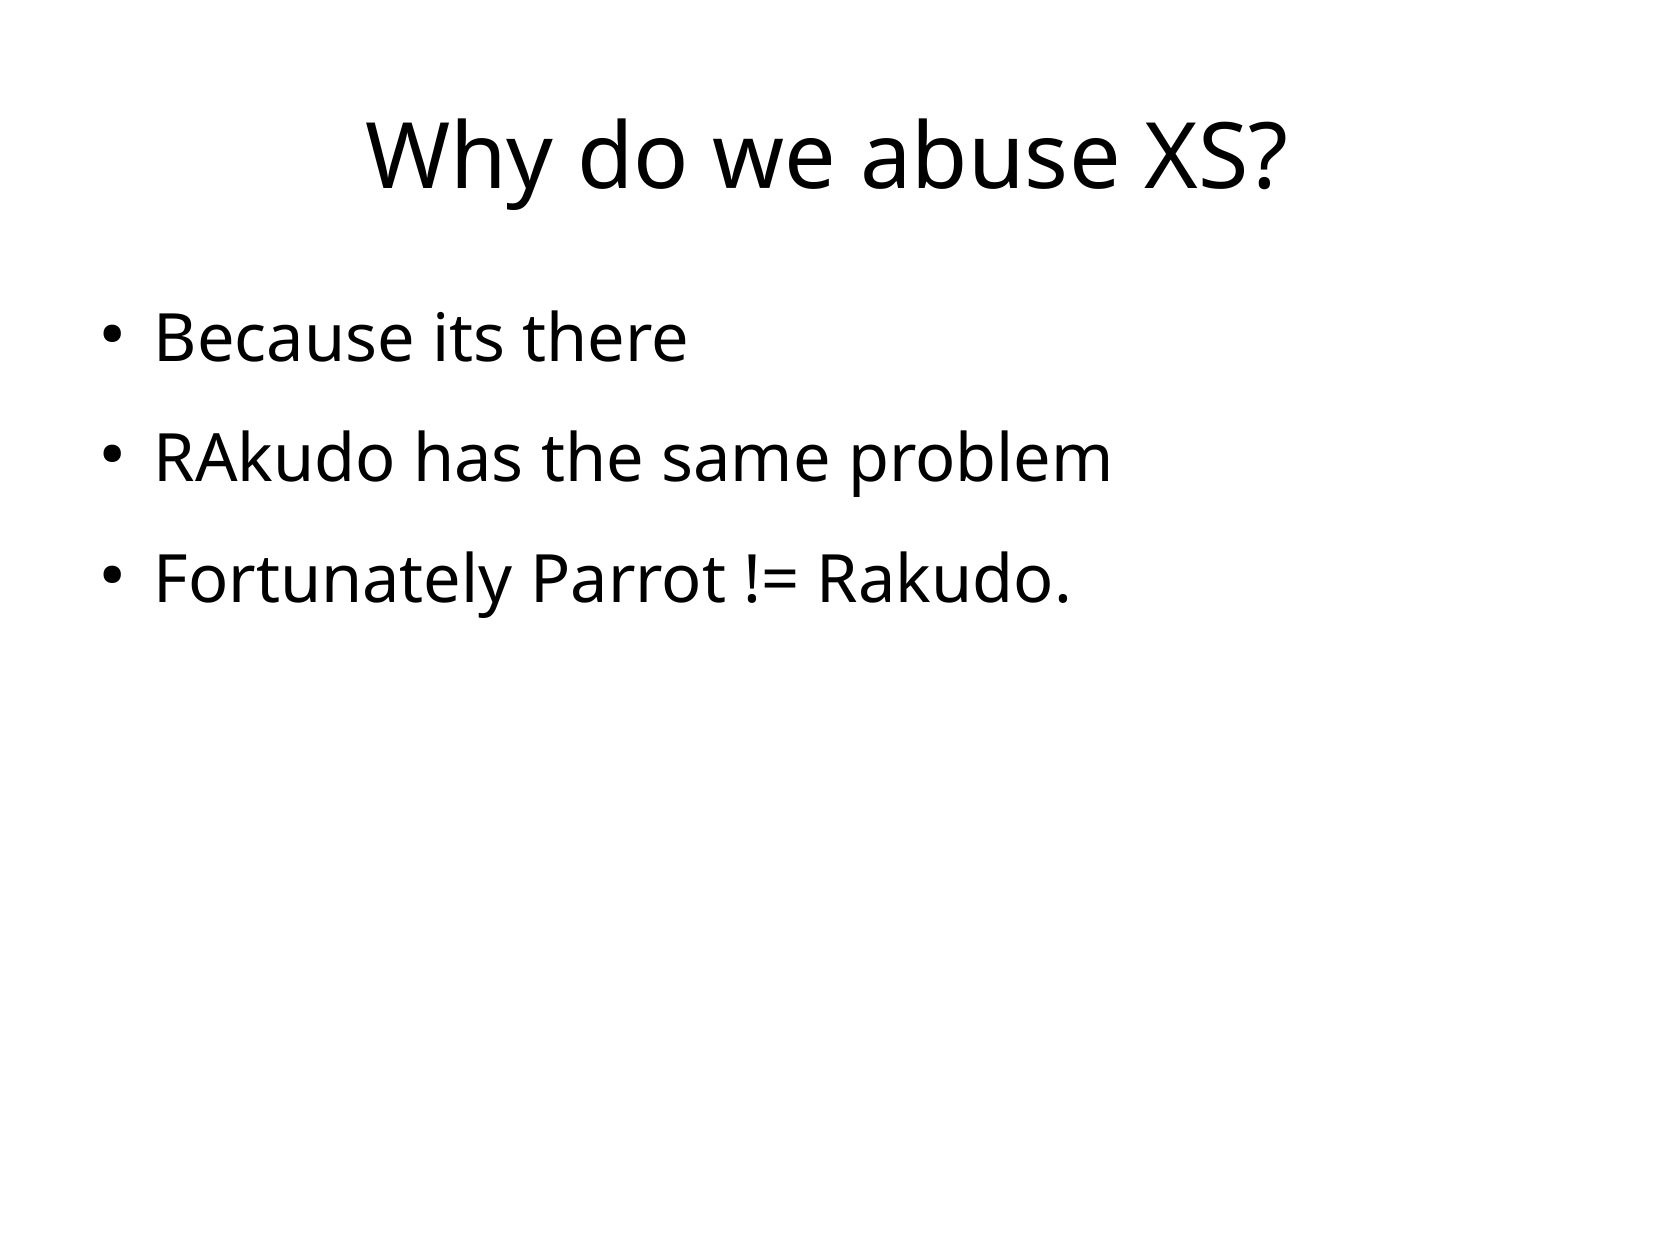

# Why do we abuse XS?
Because its there
RAkudo has the same problem
Fortunately Parrot != Rakudo.